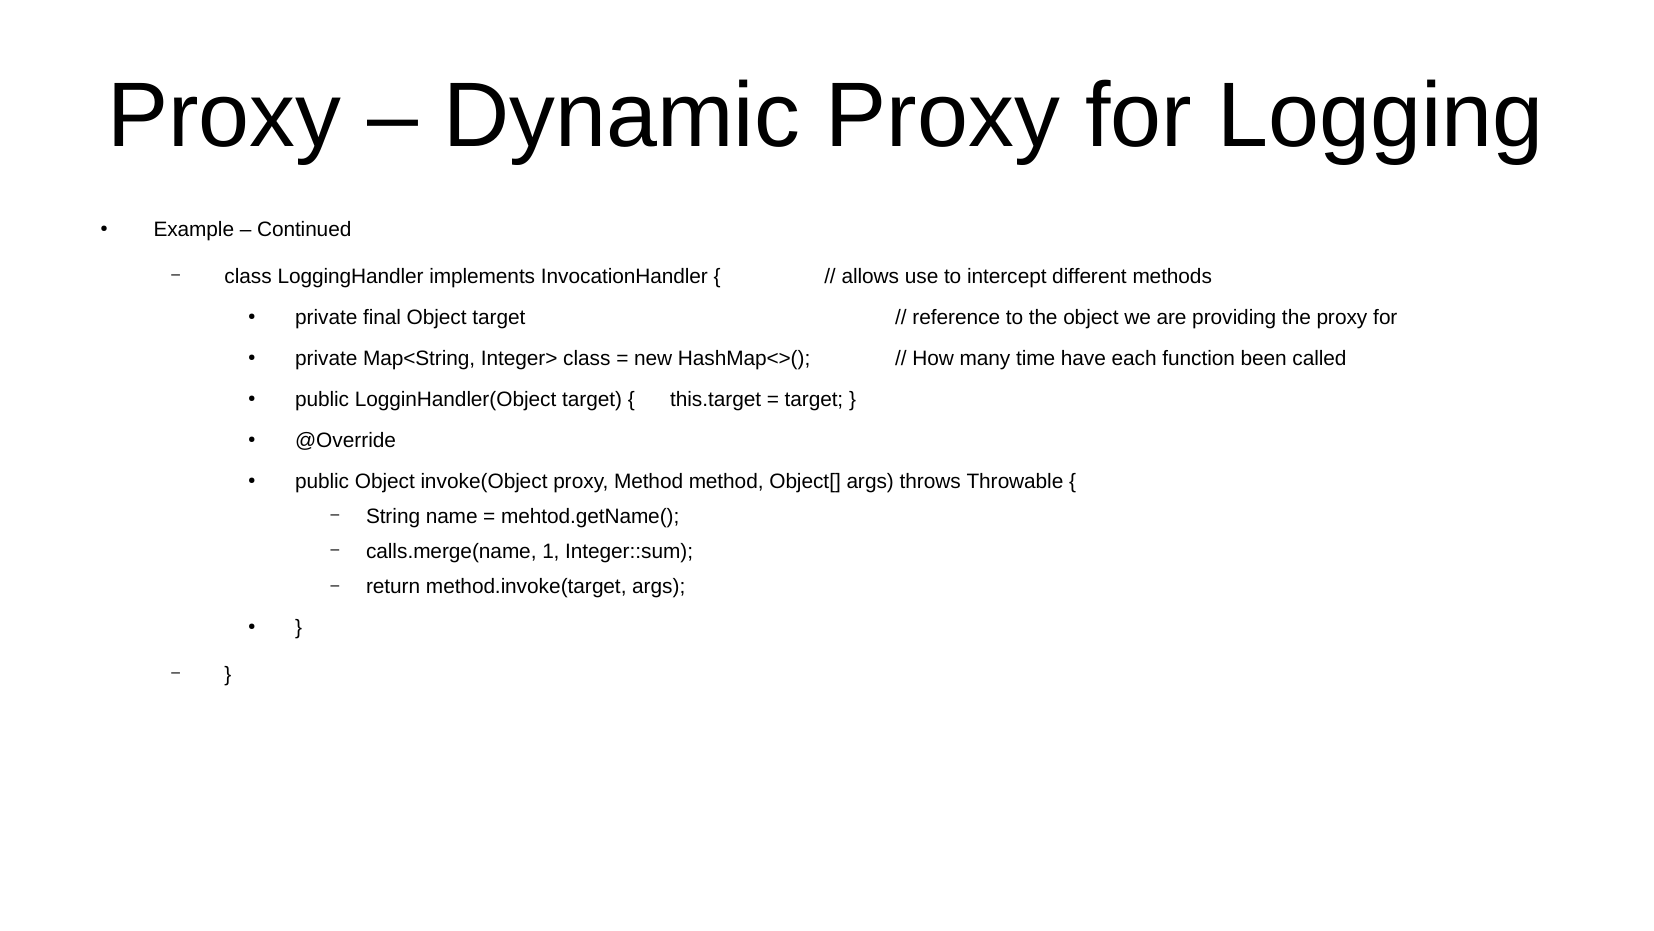

# Proxy – Dynamic Proxy for Logging
Example – Continued
class LoggingHandler implements InvocationHandler {		// allows use to intercept different methods
private final Object target					// reference to the object we are providing the proxy for
private Map<String, Integer> class = new HashMap<>();		// How many time have each function been called
public LogginHandler(Object target) {	this.target = target; }
@Override
public Object invoke(Object proxy, Method method, Object[] args) throws Throwable {
String name = mehtod.getName();
calls.merge(name, 1, Integer::sum);
return method.invoke(target, args);
}
}